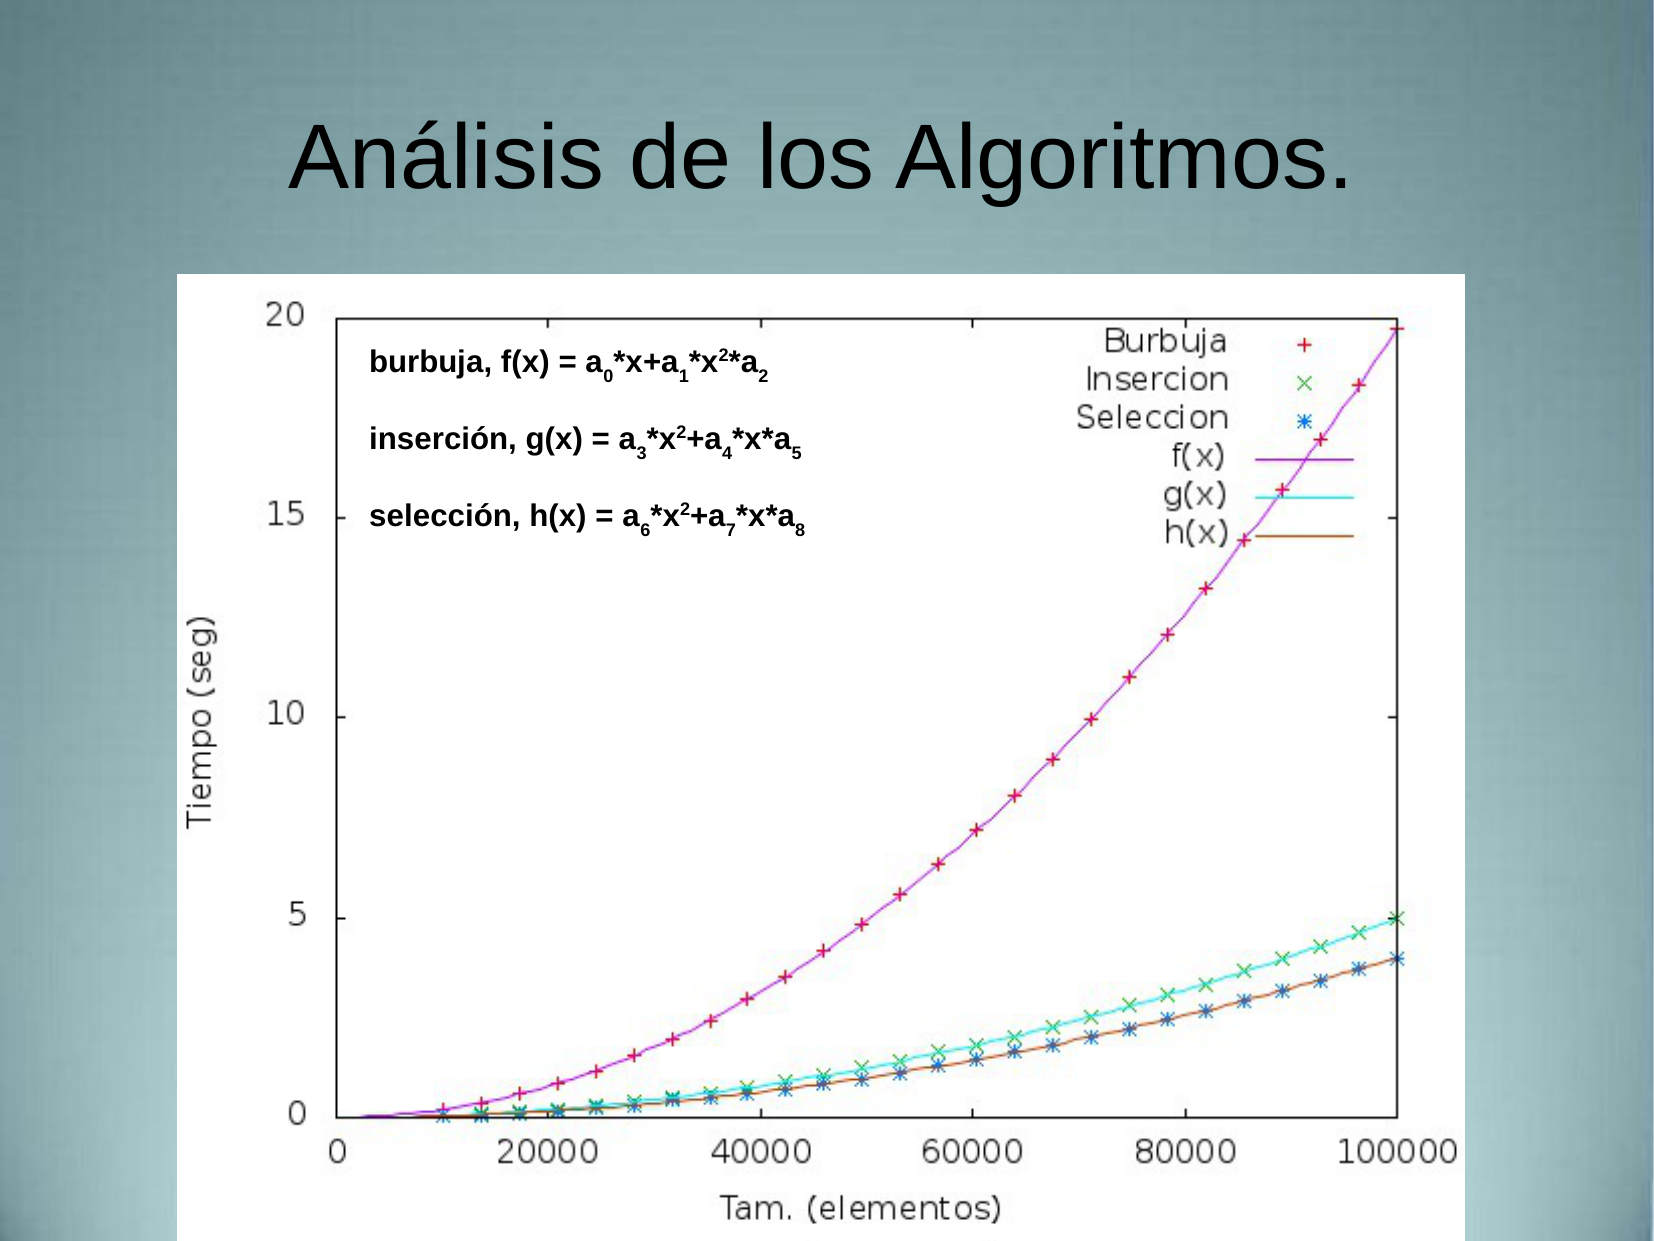

# Análisis de los Algoritmos.
burbuja, f(x) = a0*x+a1*x2*a2
inserción, g(x) = a3*x2+a4*x*a5
selección, h(x) = a6*x2+a7*x*a8